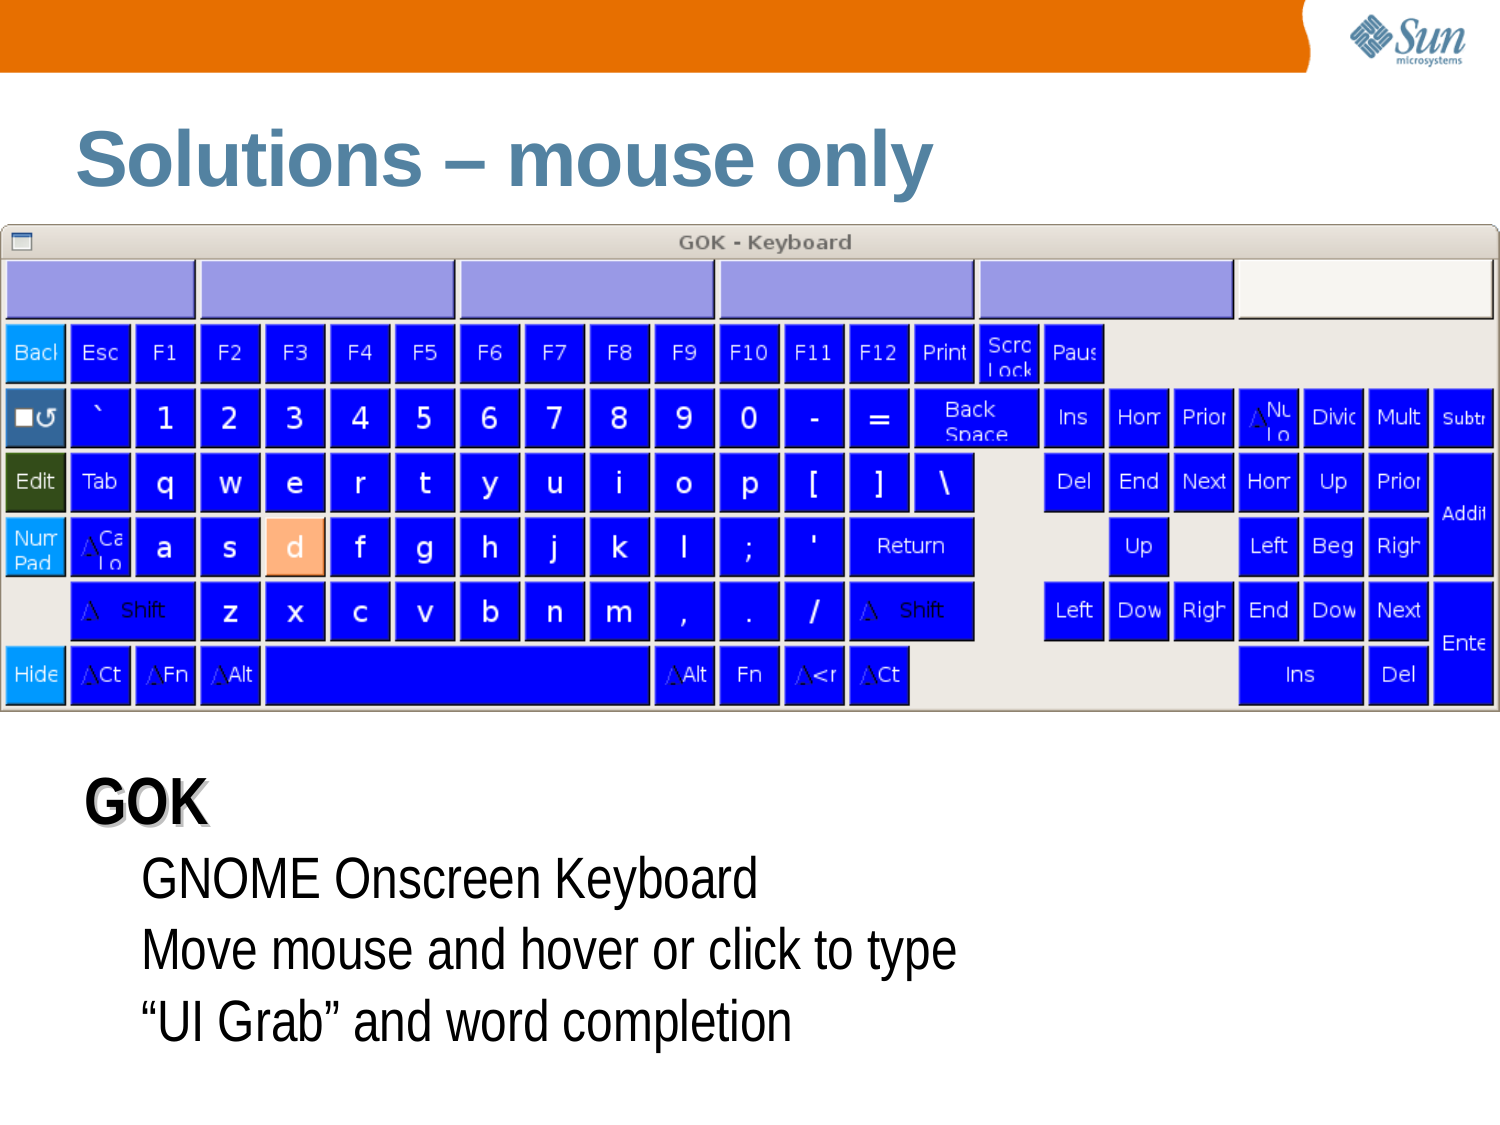

# Solutions – mouse only
GOK
GNOME Onscreen Keyboard
Move mouse and hover or click to type
“UI Grab” and word completion